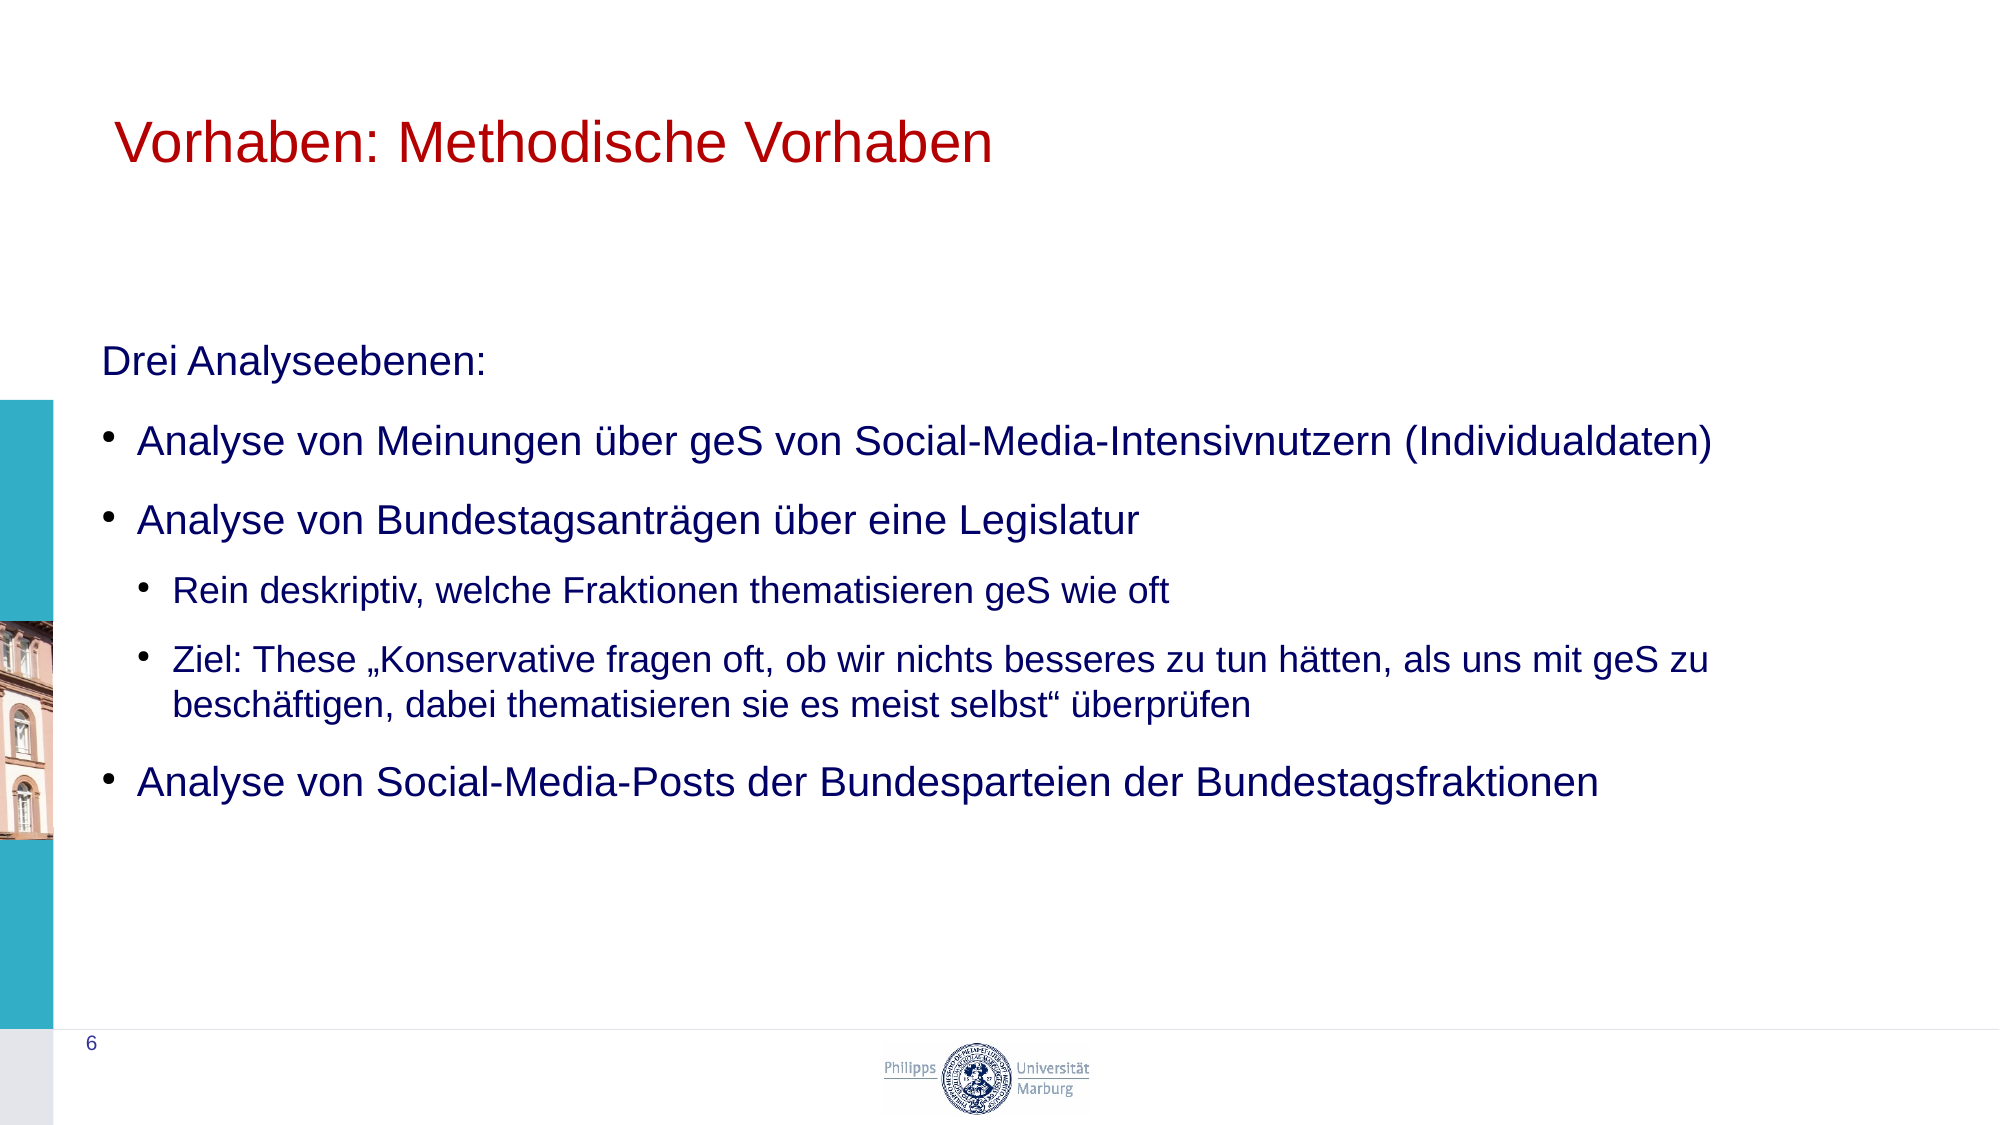

# Vorhaben: Methodische Vorhaben
Drei Analyseebenen:
Analyse von Meinungen über geS von Social-Media-Intensivnutzern (Individualdaten)
Analyse von Bundestagsanträgen über eine Legislatur
Rein deskriptiv, welche Fraktionen thematisieren geS wie oft
Ziel: These „Konservative fragen oft, ob wir nichts besseres zu tun hätten, als uns mit geS zu beschäftigen, dabei thematisieren sie es meist selbst“ überprüfen
Analyse von Social-Media-Posts der Bundesparteien der Bundestagsfraktionen